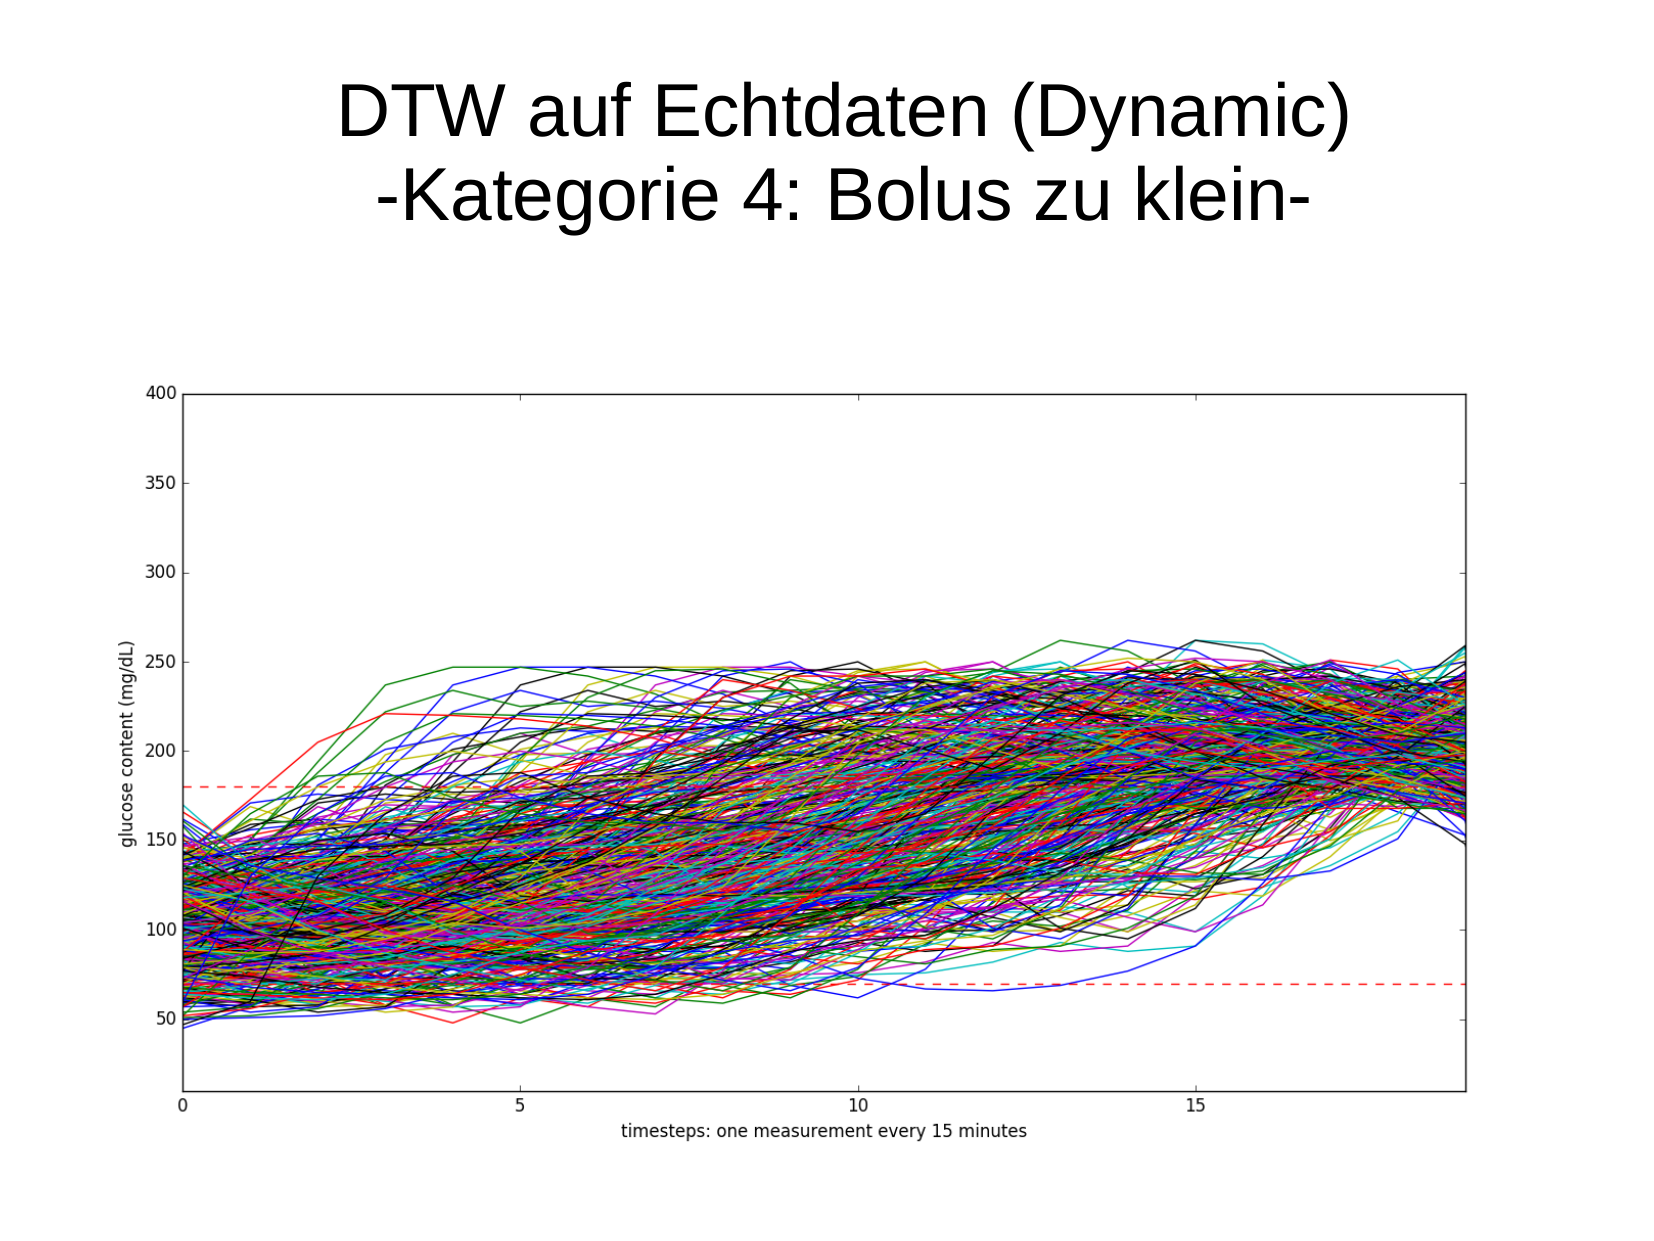

# DTW auf Echtdaten (Dynamic) -Kategorie 4: Bolus zu klein-